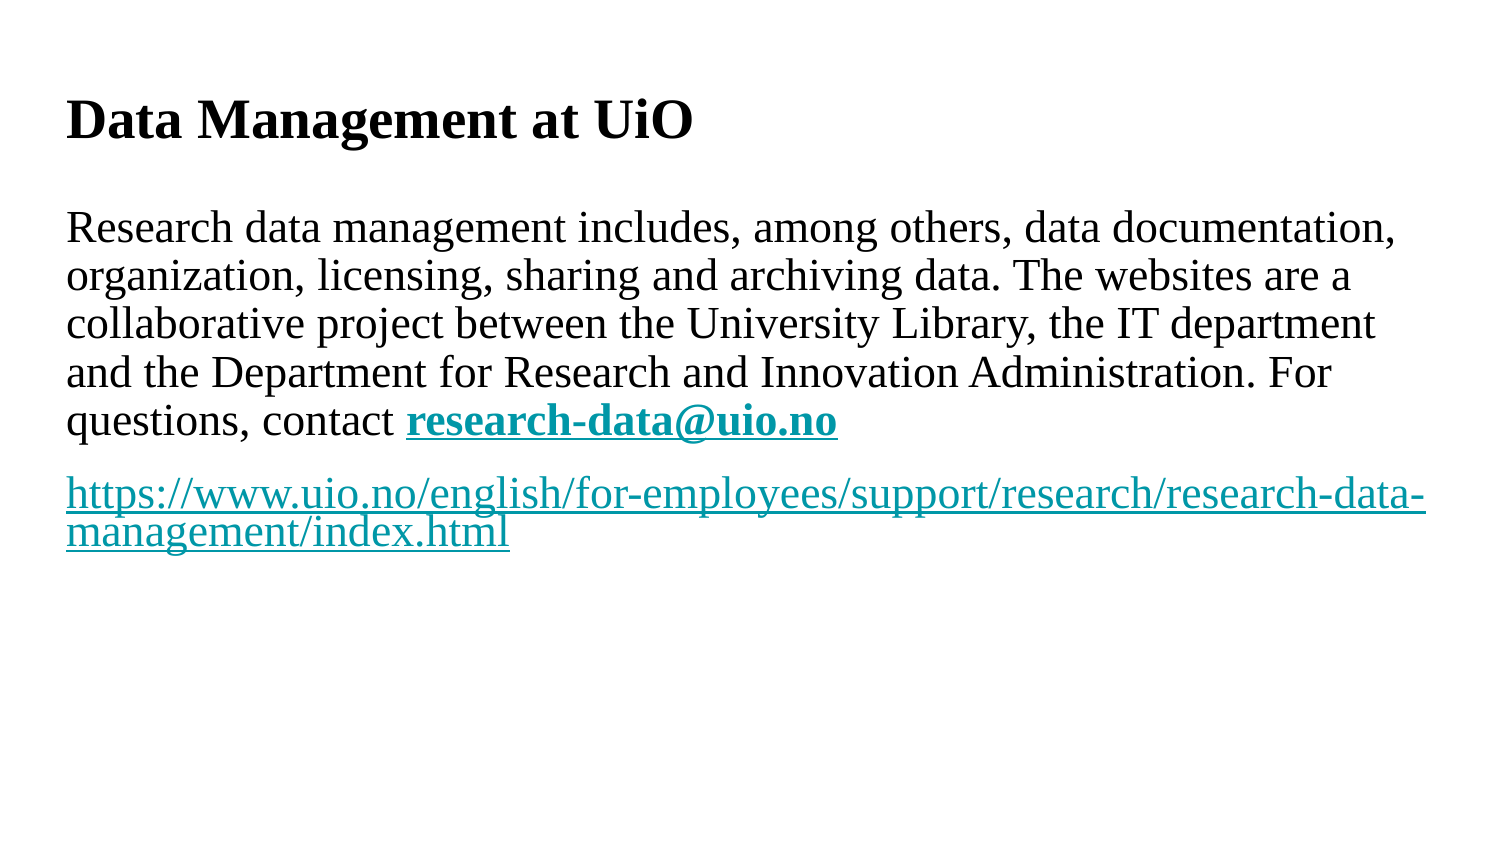

# Data Management at UiO
Research data management includes, among others, data documentation, organization, licensing, sharing and archiving data. The websites are a collaborative project between the University Library, the IT department and the Department for Research and Innovation Administration. For questions, contact research-data@uio.no
https://www.uio.no/english/for-employees/support/research/research-data-management/index.html